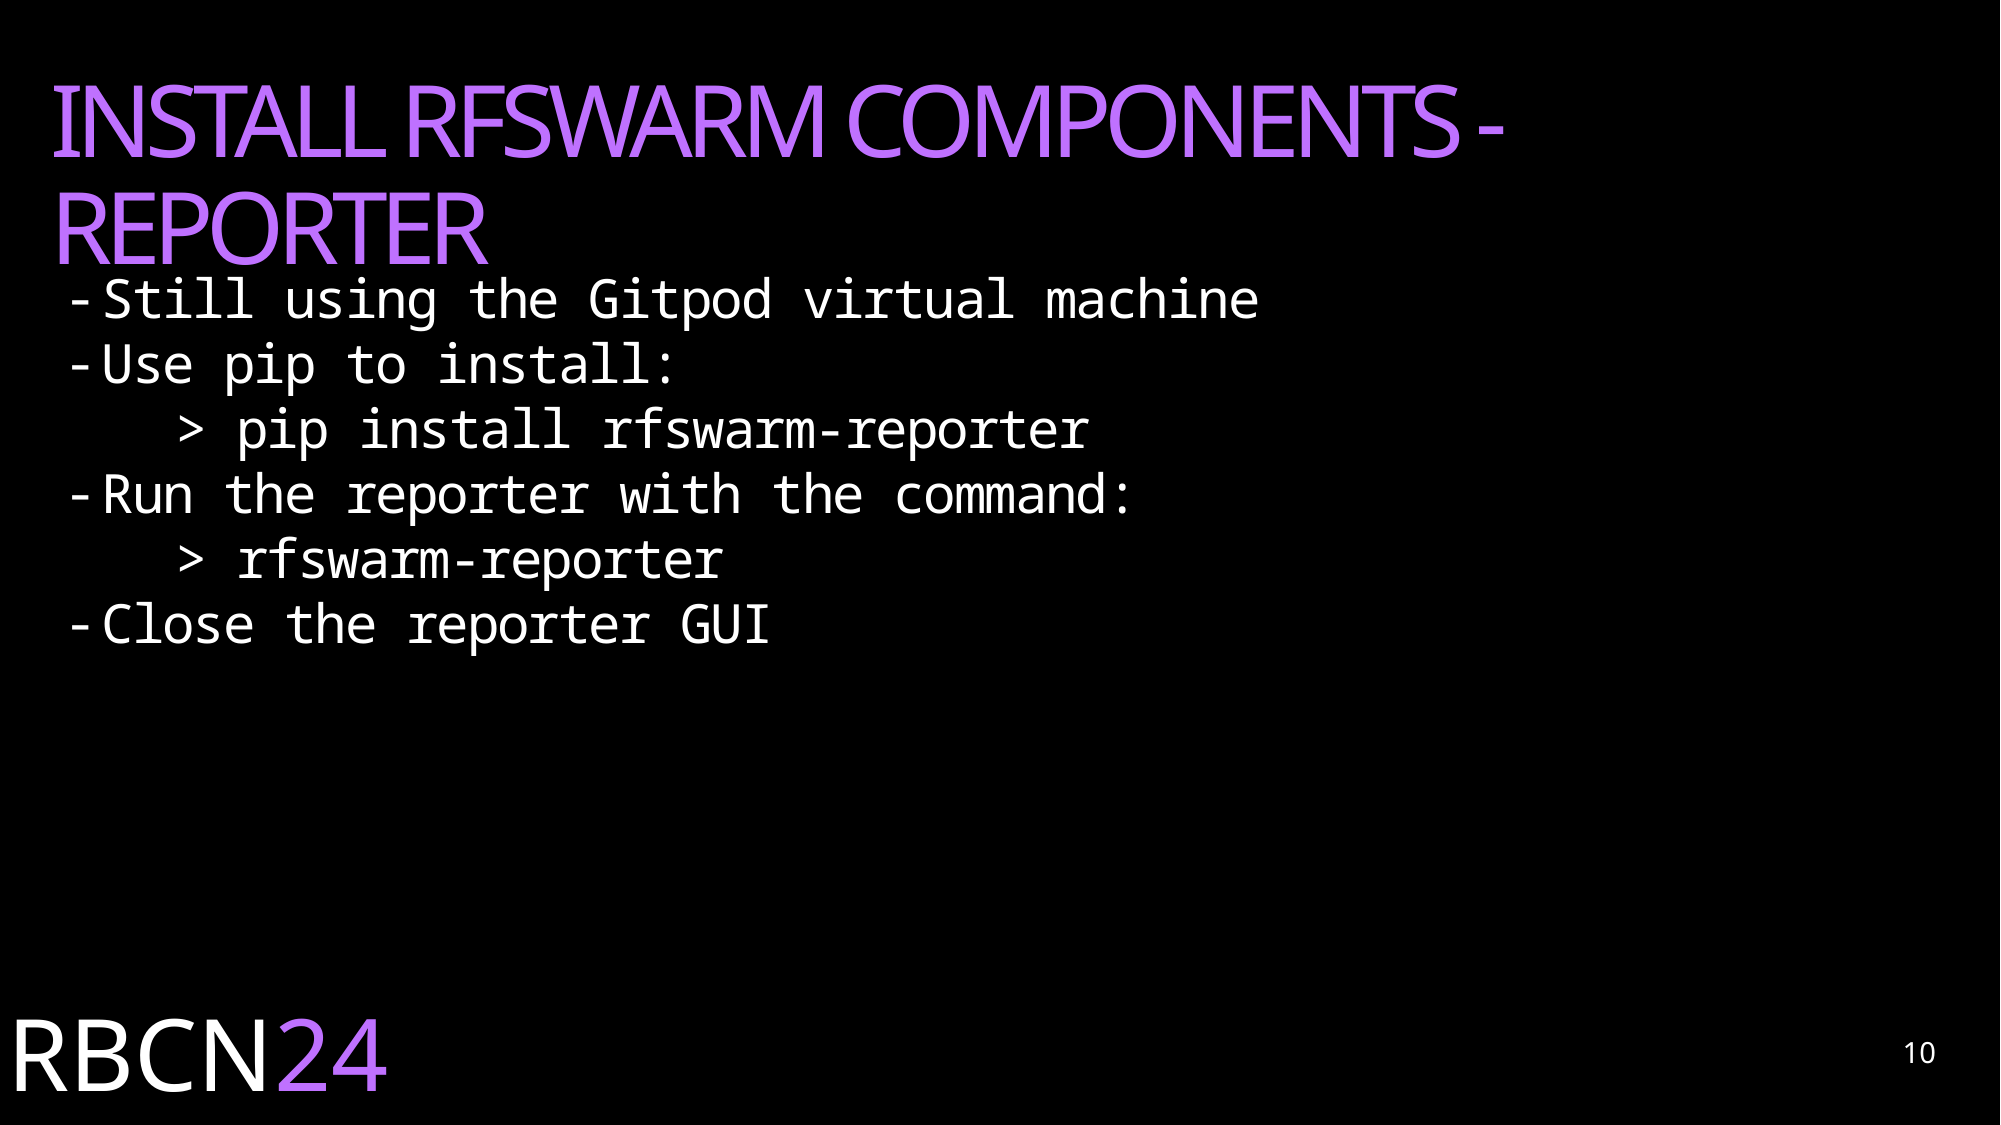

#
Install RFSwarm components - Reporter
Still using the Gitpod virtual machine
Use pip to install:
	> pip install rfswarm-reporter
Run the reporter with the command:
	> rfswarm-reporter
Close the reporter GUI
10